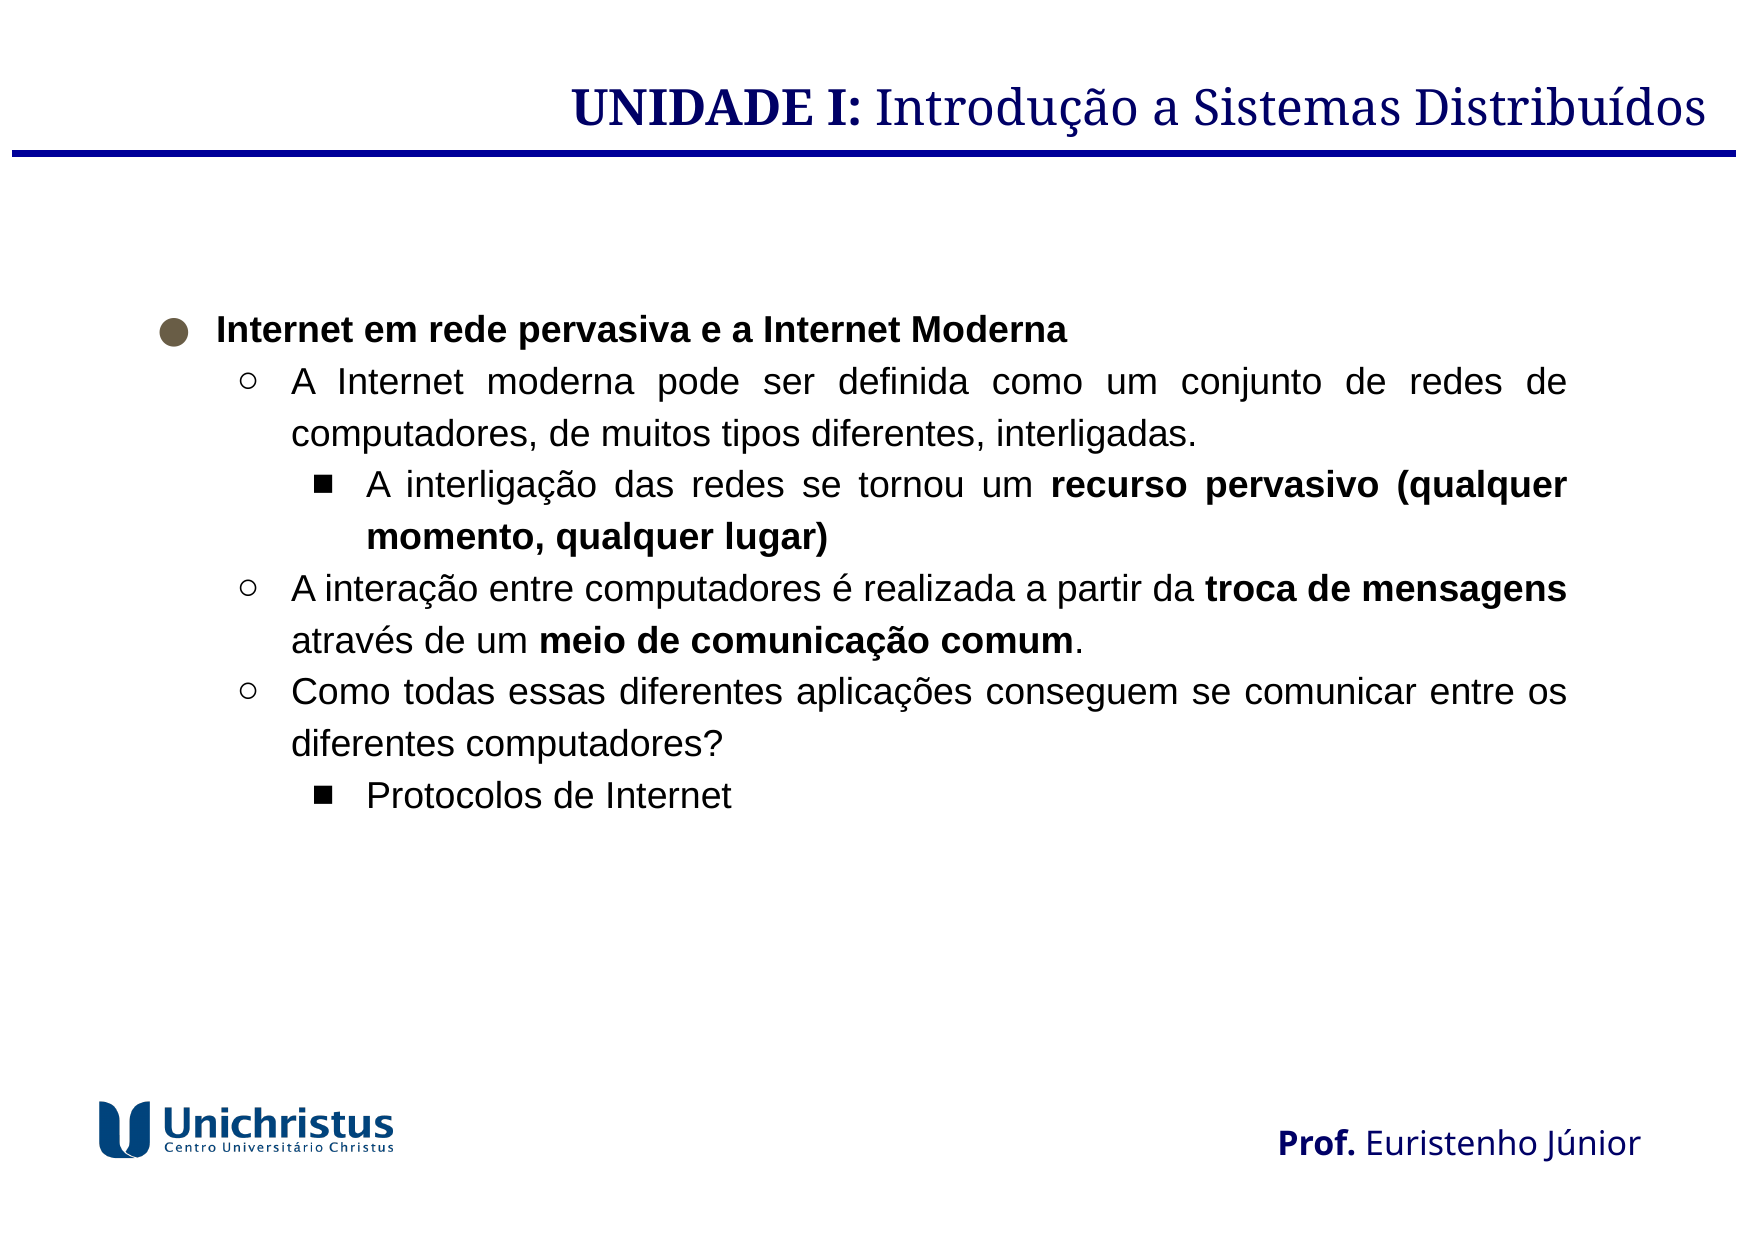

UNIDADE I: Introdução a Sistemas Distribuídos
Internet em rede pervasiva e a Internet Moderna
A Internet moderna pode ser definida como um conjunto de redes de computadores, de muitos tipos diferentes, interligadas.
A interligação das redes se tornou um recurso pervasivo (qualquer momento, qualquer lugar)
A interação entre computadores é realizada a partir da troca de mensagens através de um meio de comunicação comum.
Como todas essas diferentes aplicações conseguem se comunicar entre os diferentes computadores?
Protocolos de Internet
Prof. Euristenho Júnior